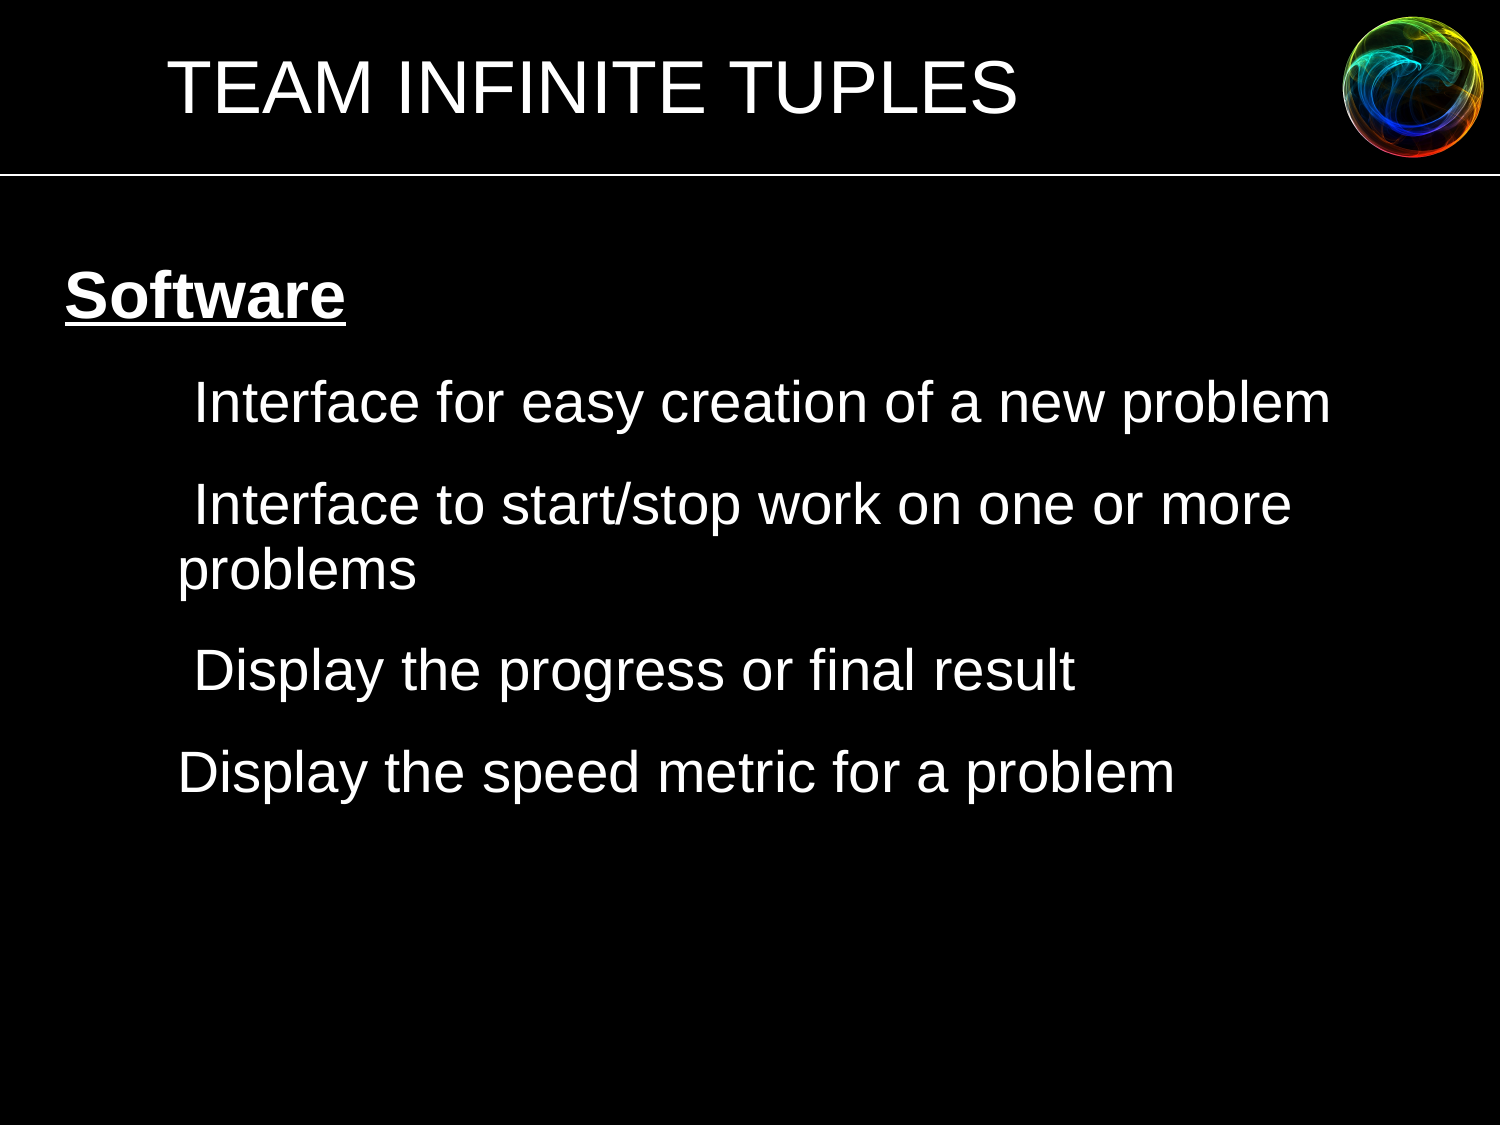

TEAM INFINITE TUPLES
Software
 Interface for easy creation of a new problem
 Interface to start/stop work on one or more problems
 Display the progress or final result
Display the speed metric for a problem